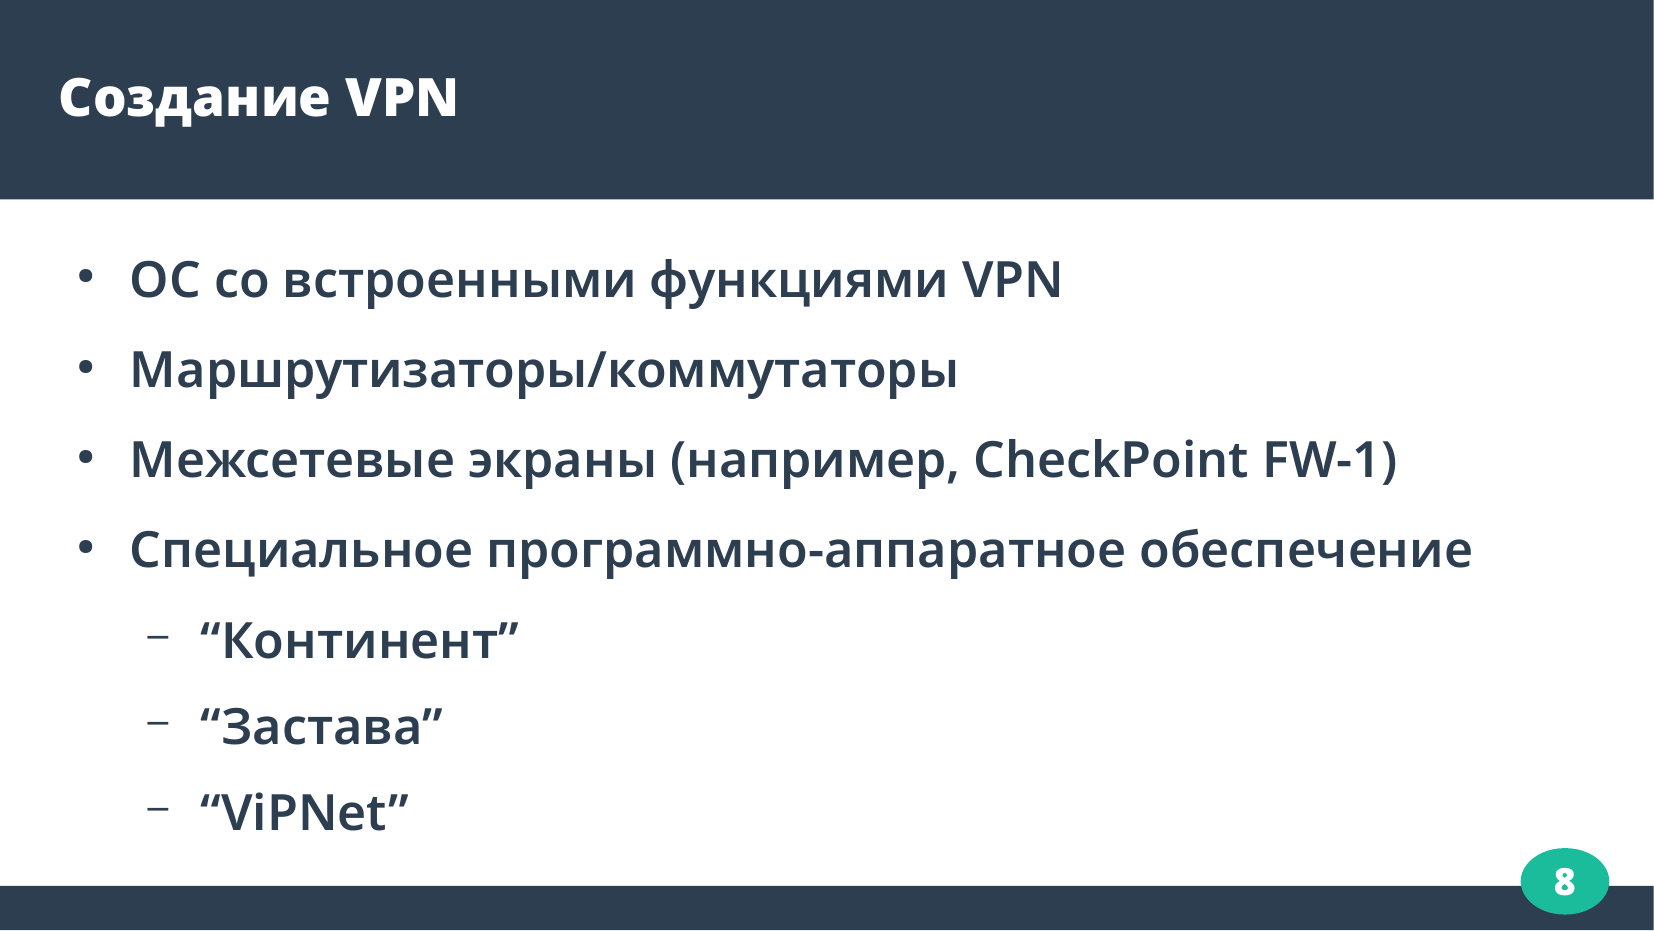

# Создание VPN
ОС со встроенными функциями VPN
Маршрутизаторы/коммутаторы
Межсетевые экраны (например, CheckPoint FW-1)
Специальное программно-аппаратное обеспечение
“Континент”
“Застава”
“ViPNet”
8